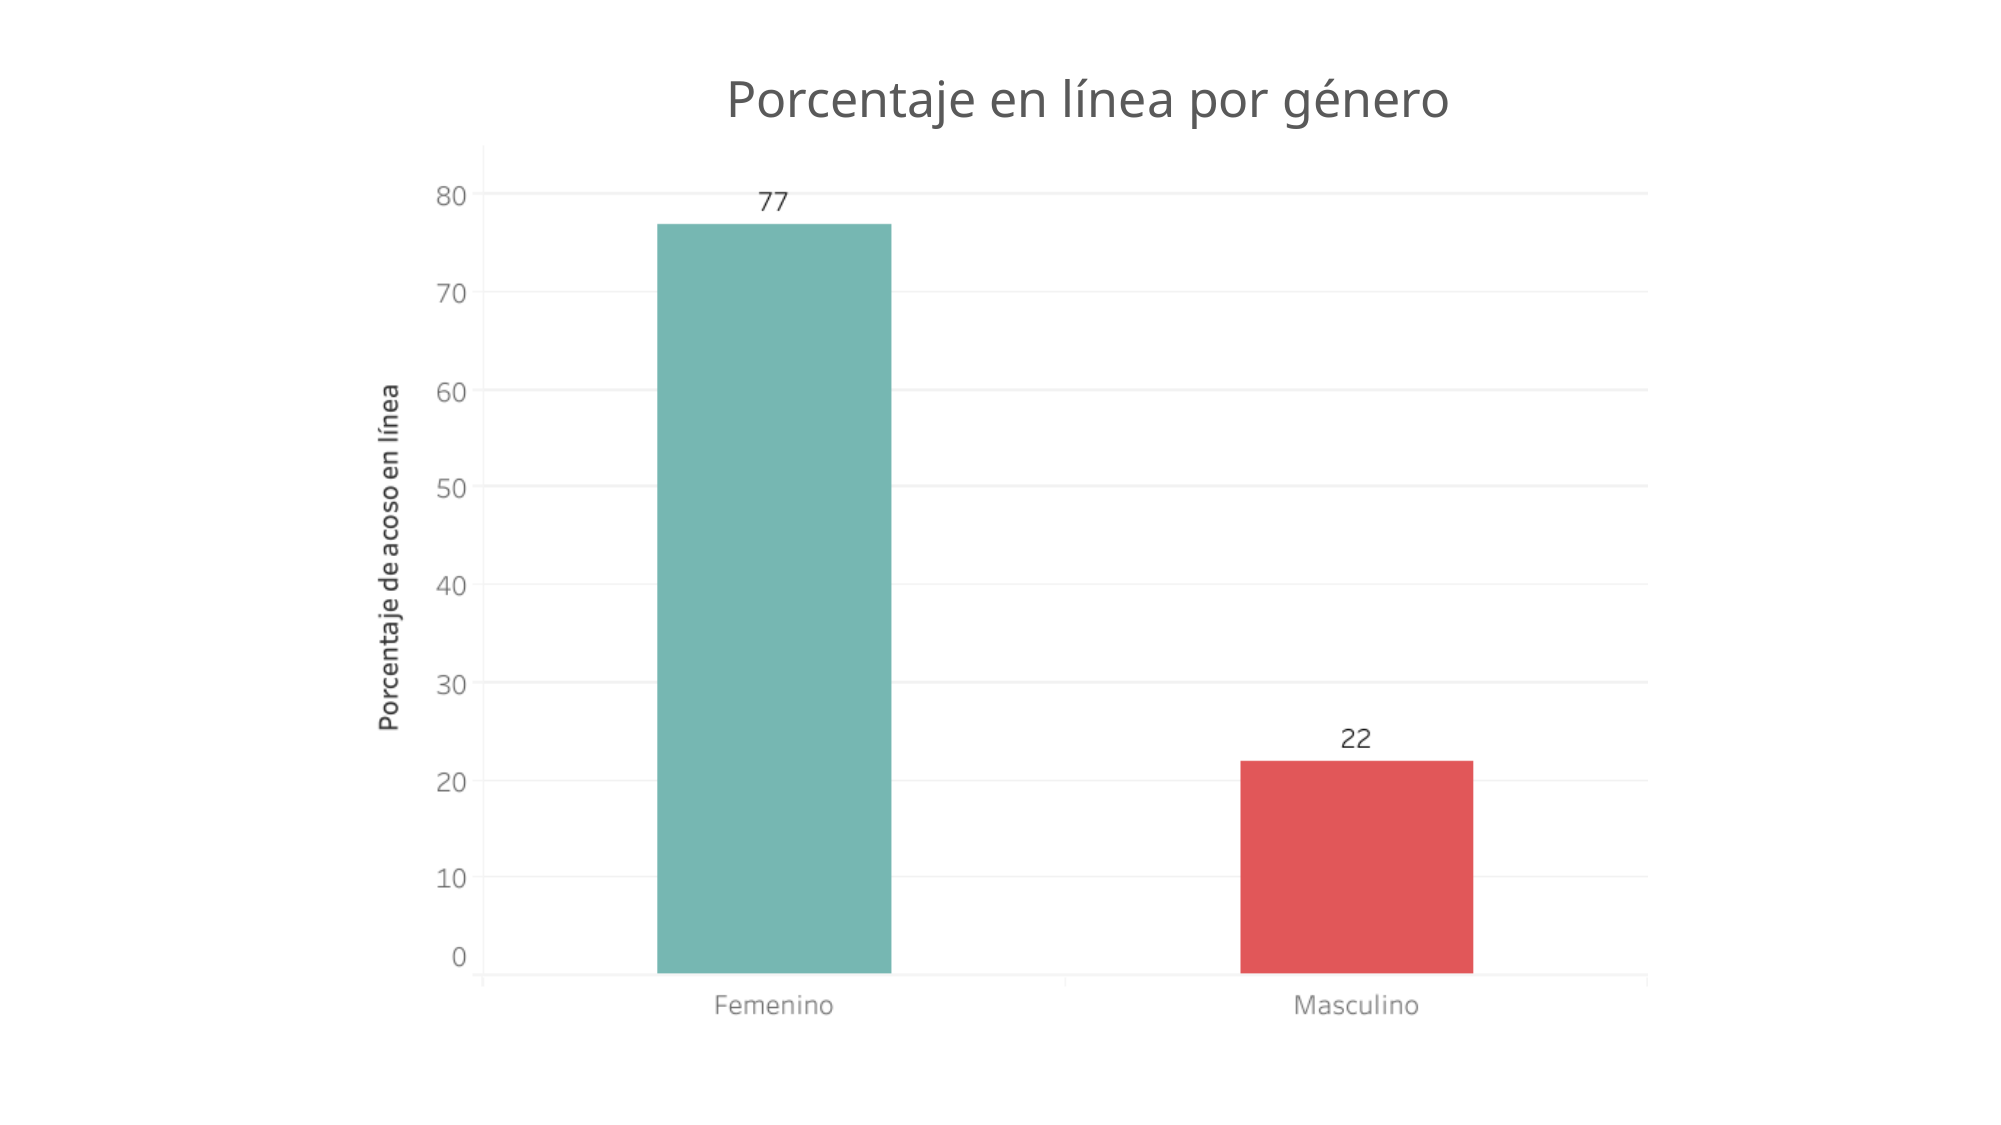

Porcentaje en línea por género
Acoso en línea por género